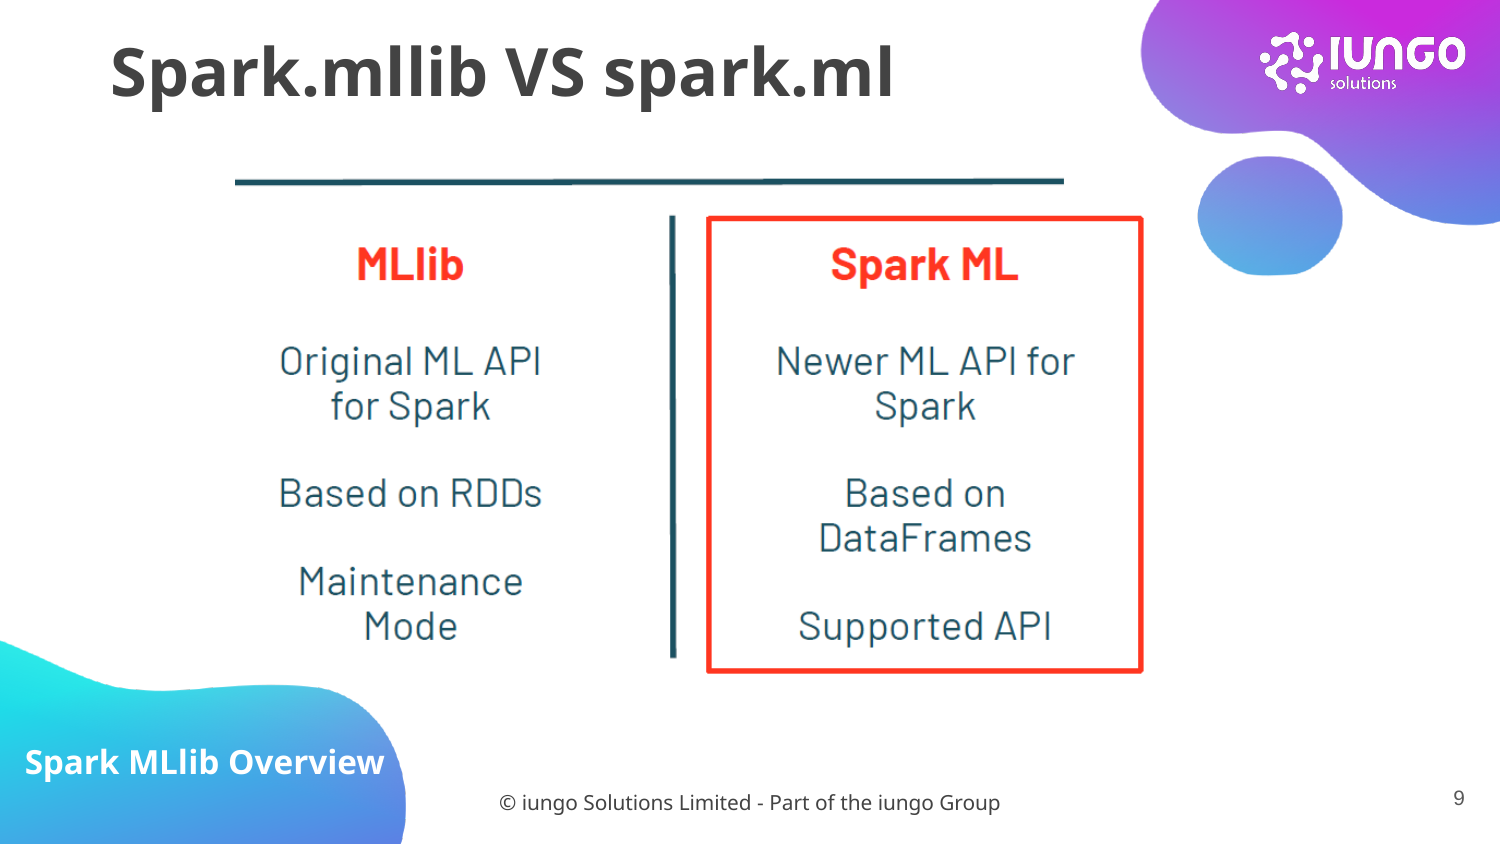

# Spark.mllib VS spark.ml
Spark MLlib Overview